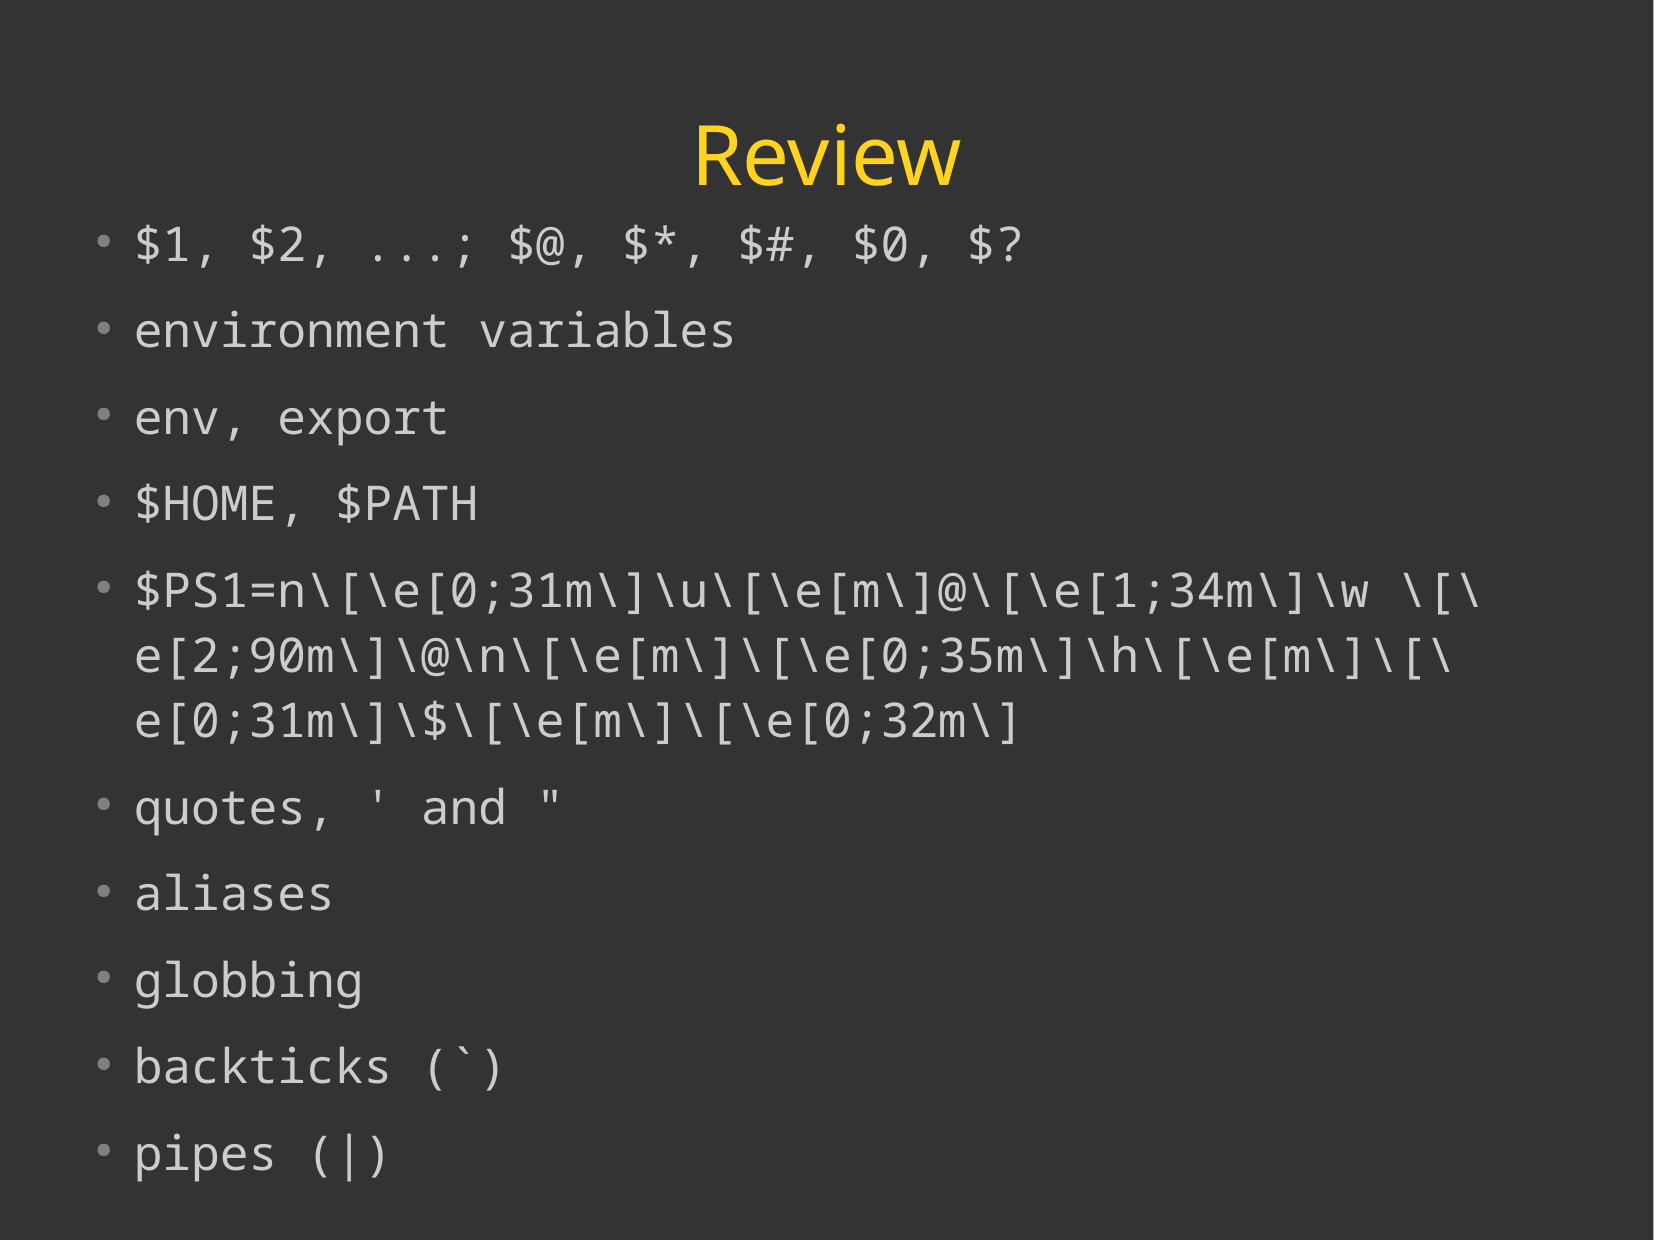

# Review
$1, $2, ...; $@, $*, $#, $0, $?
environment variables
env, export
$HOME, $PATH
$PS1=n\[\e[0;31m\]\u\[\e[m\]@\[\e[1;34m\]\w \[\e[2;90m\]\@\n\[\e[m\]\[\e[0;35m\]\h\[\e[m\]\[\e[0;31m\]\$\[\e[m\]\[\e[0;32m\]
quotes, ' and "
aliases
globbing
backticks (`)
pipes (|)